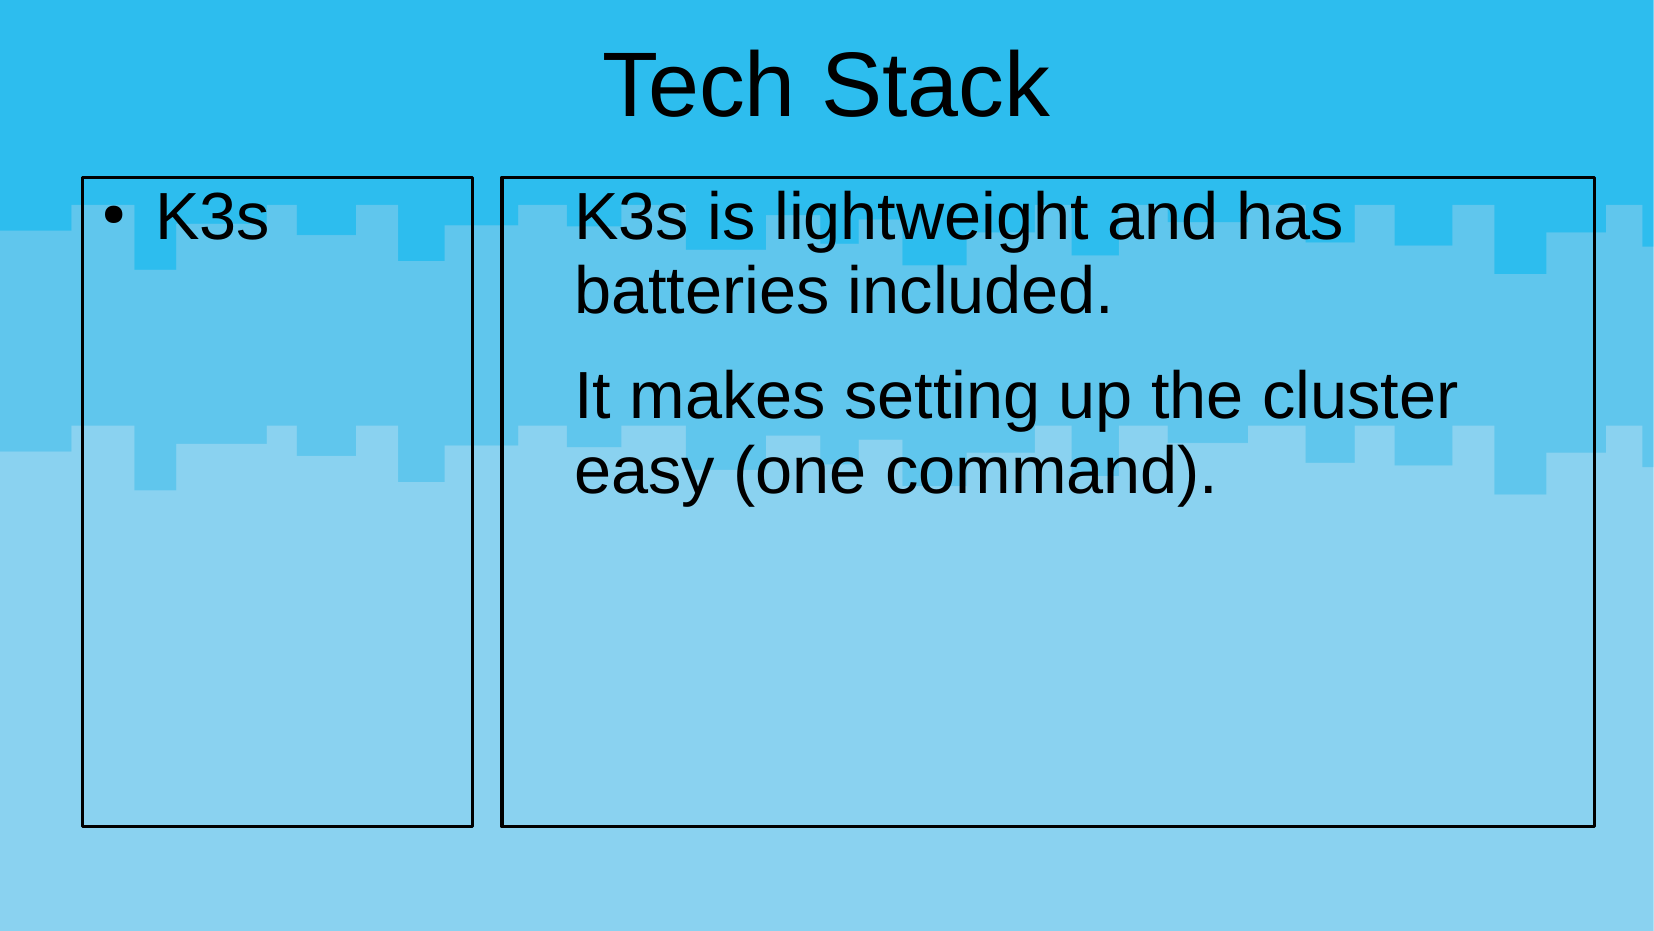

# Tech Stack
K3s
K3s is lightweight and has batteries included.
It makes setting up the cluster easy (one command).